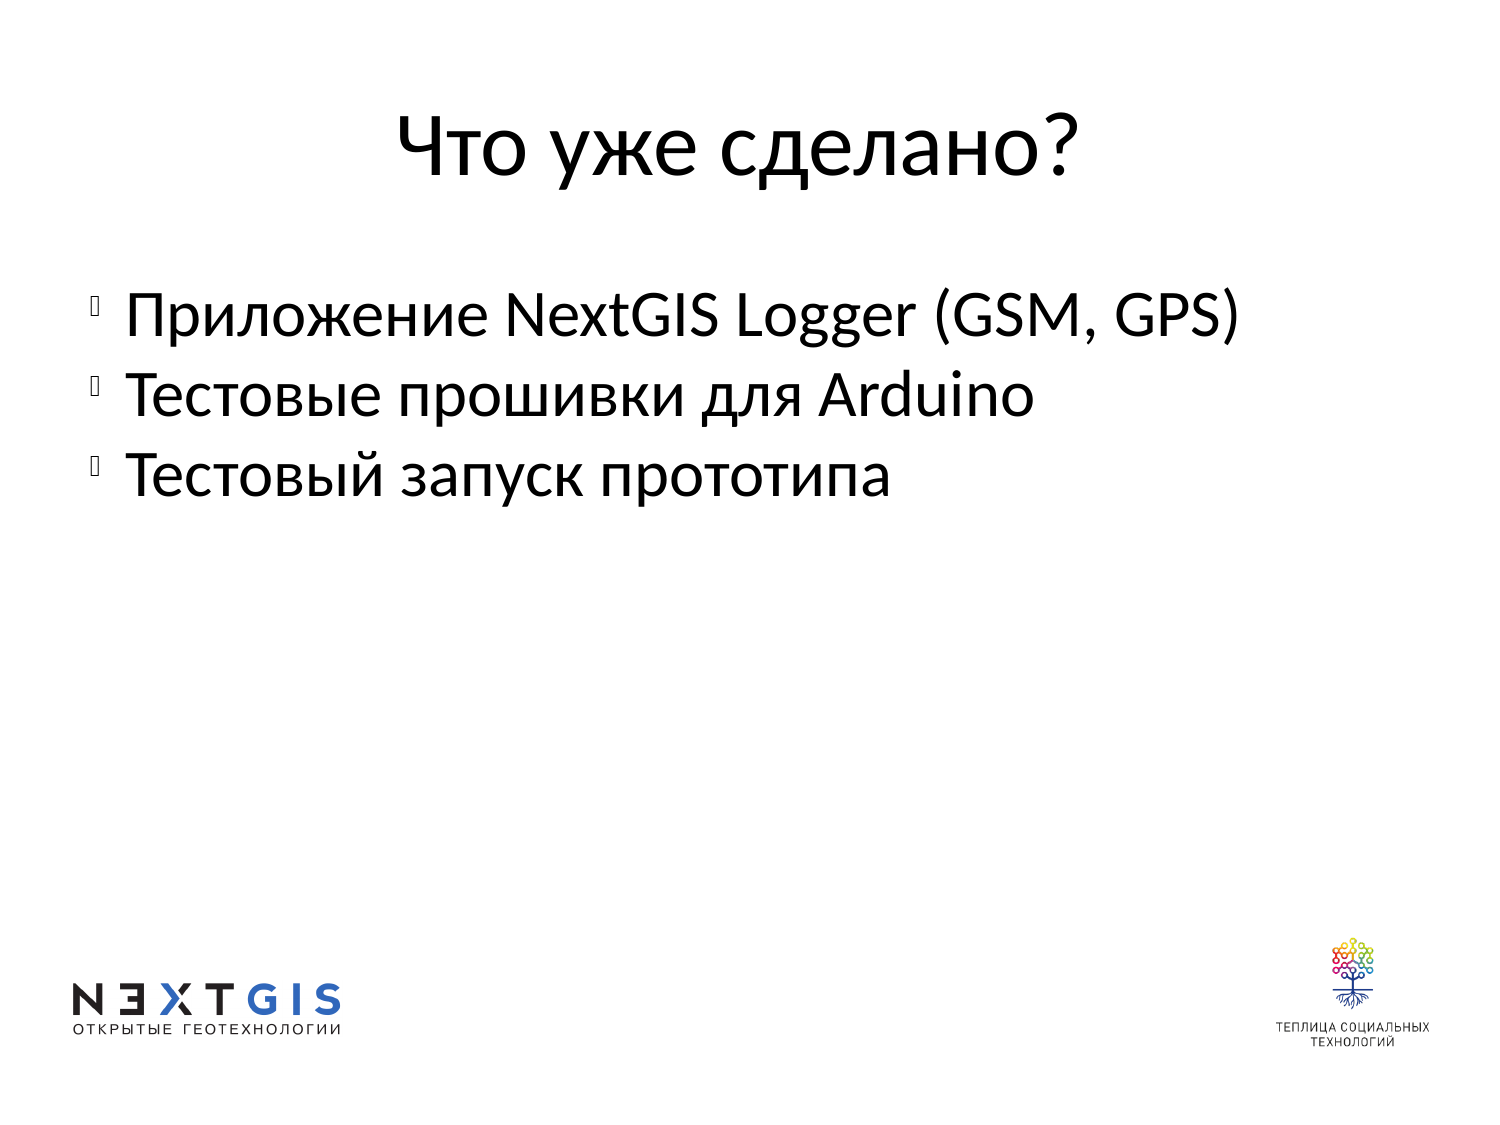

Что уже сделано?
Приложение NextGIS Logger (GSM, GPS)
Тестовые прошивки для Arduino
Тестовый запуск прототипа